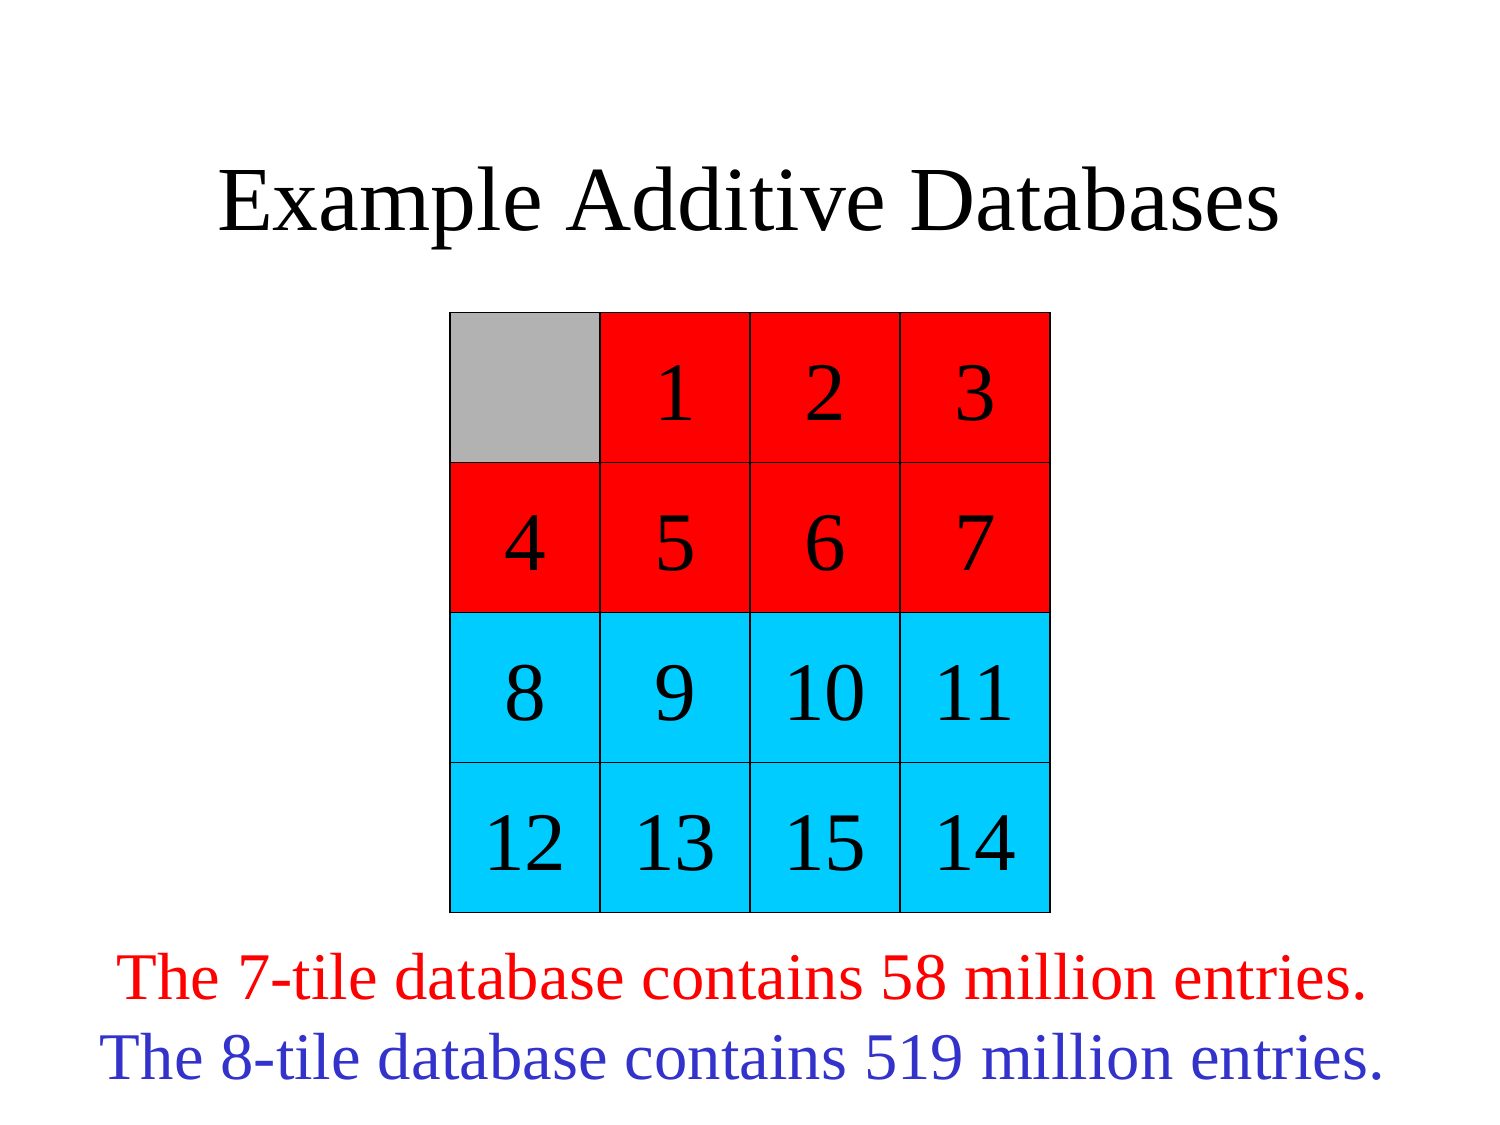

# Example Additive Databases
1
2
3
4
5
6
7
8
9
10
11
12
13
15
14
The 7-tile database contains 58 million entries. The 8-tile database contains 519 million entries.